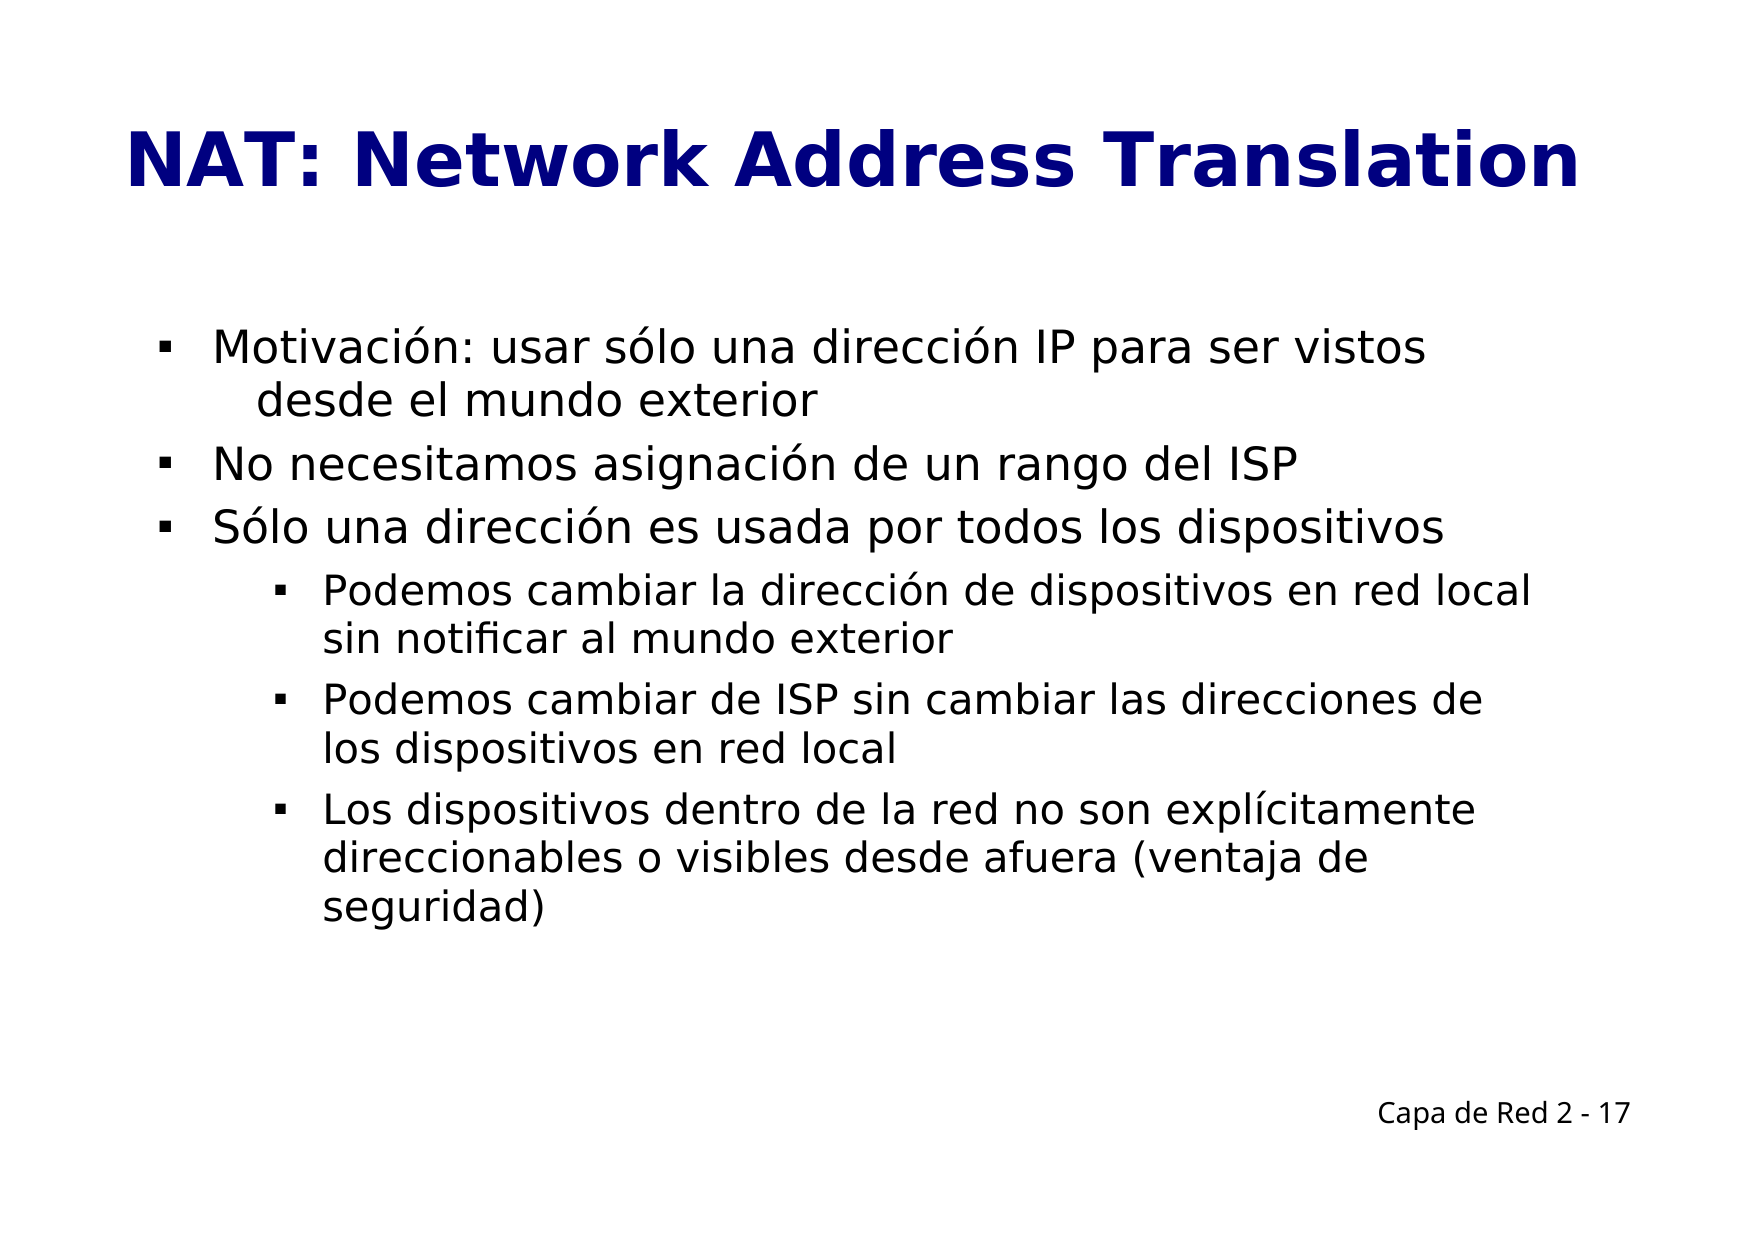

# NAT: Network Address Translation
Motivación: usar sólo una dirección IP para ser vistos desde el mundo exterior
No necesitamos asignación de un rango del ISP
Sólo una dirección es usada por todos los dispositivos
Podemos cambiar la dirección de dispositivos en red local sin notificar al mundo exterior
Podemos cambiar de ISP sin cambiar las direcciones de los dispositivos en red local
Los dispositivos dentro de la red no son explícitamente direccionables o visibles desde afuera (ventaja de seguridad)